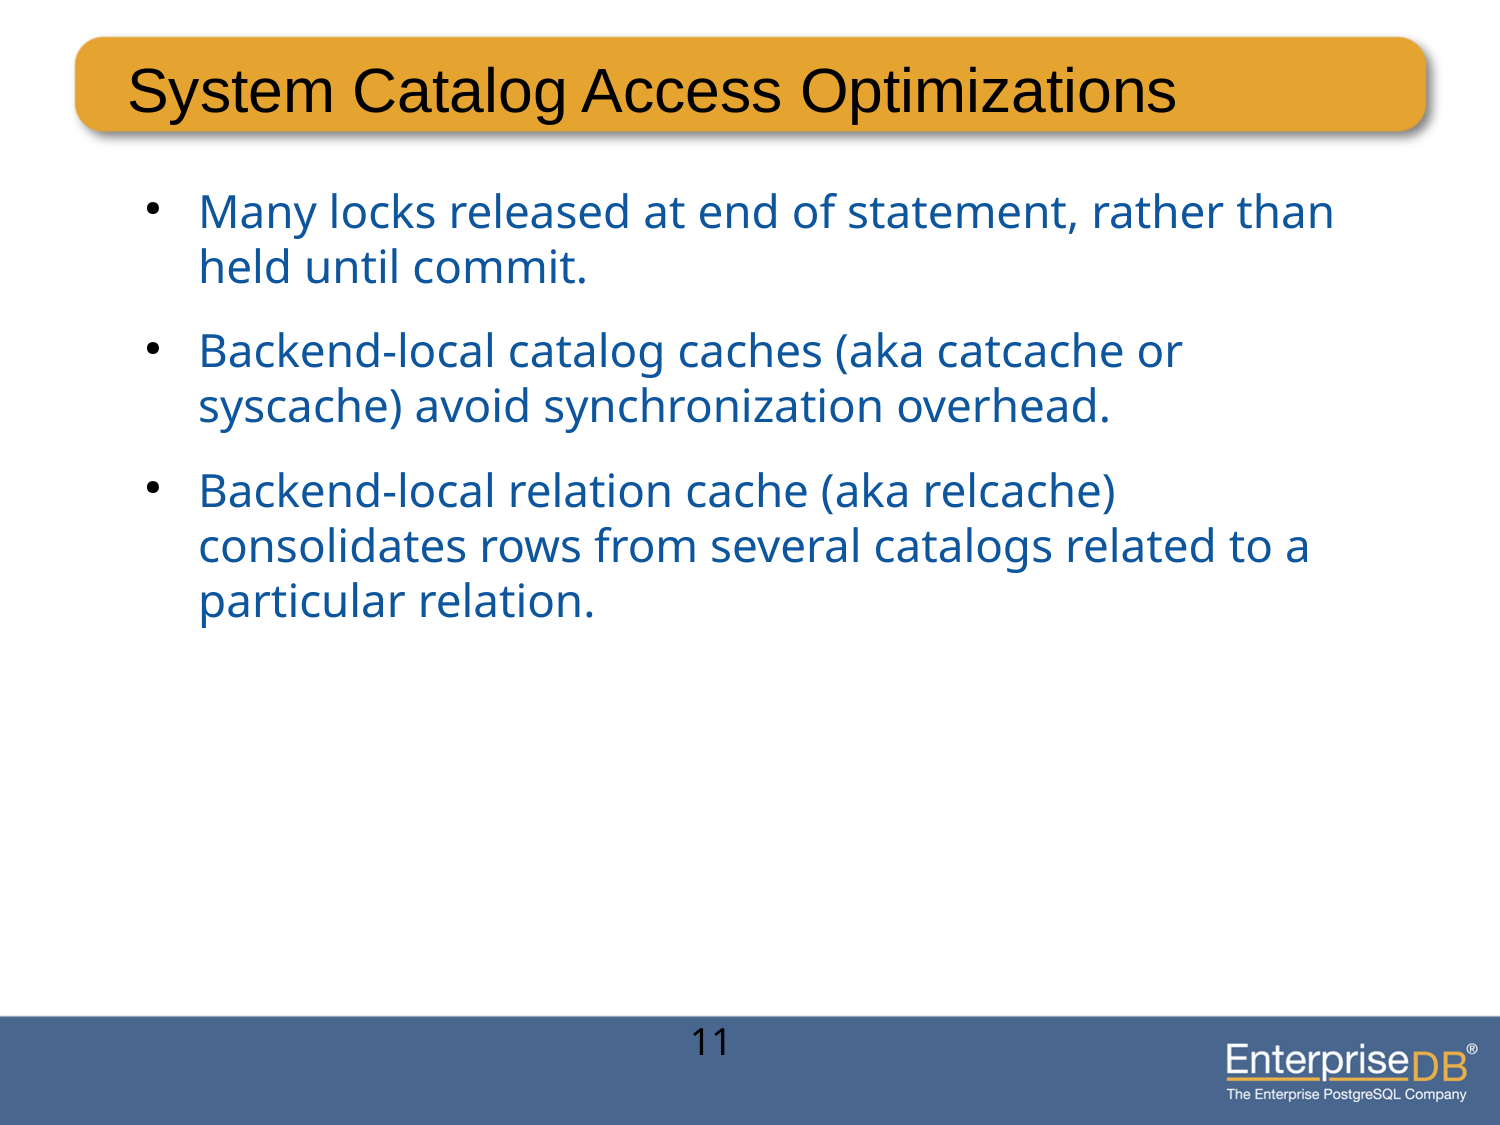

# System Catalog Access Optimizations
Many locks released at end of statement, rather than held until commit.
Backend-local catalog caches (aka catcache or syscache) avoid synchronization overhead.
Backend-local relation cache (aka relcache) consolidates rows from several catalogs related to a particular relation.